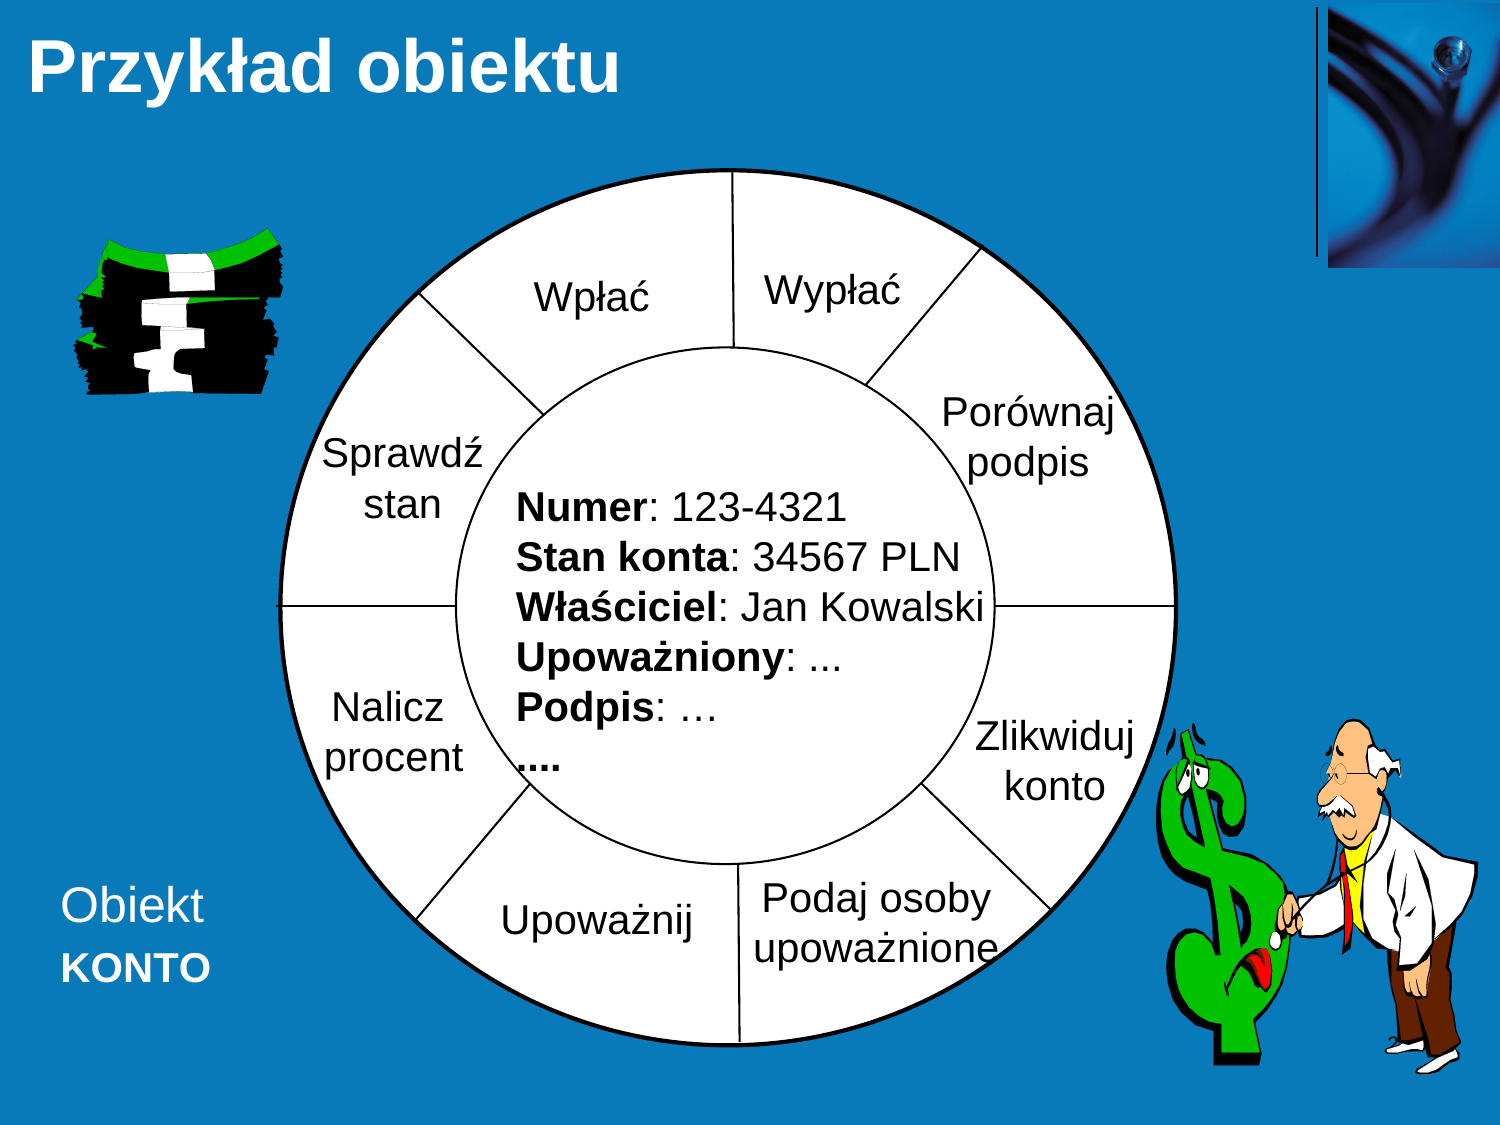

# Przykład obiektu
Wypłać
Wpłać
Porównaj
podpis
Sprawdź
stan
Numer: 123-4321
Stan konta: 34567 PLN
Właściciel: Jan Kowalski
Upoważniony: ...
Podpis: …
....
Nalicz
procent
Zlikwiduj
konto
Podaj osoby
upoważnione
Obiekt
KONTO
Upoważnij
25